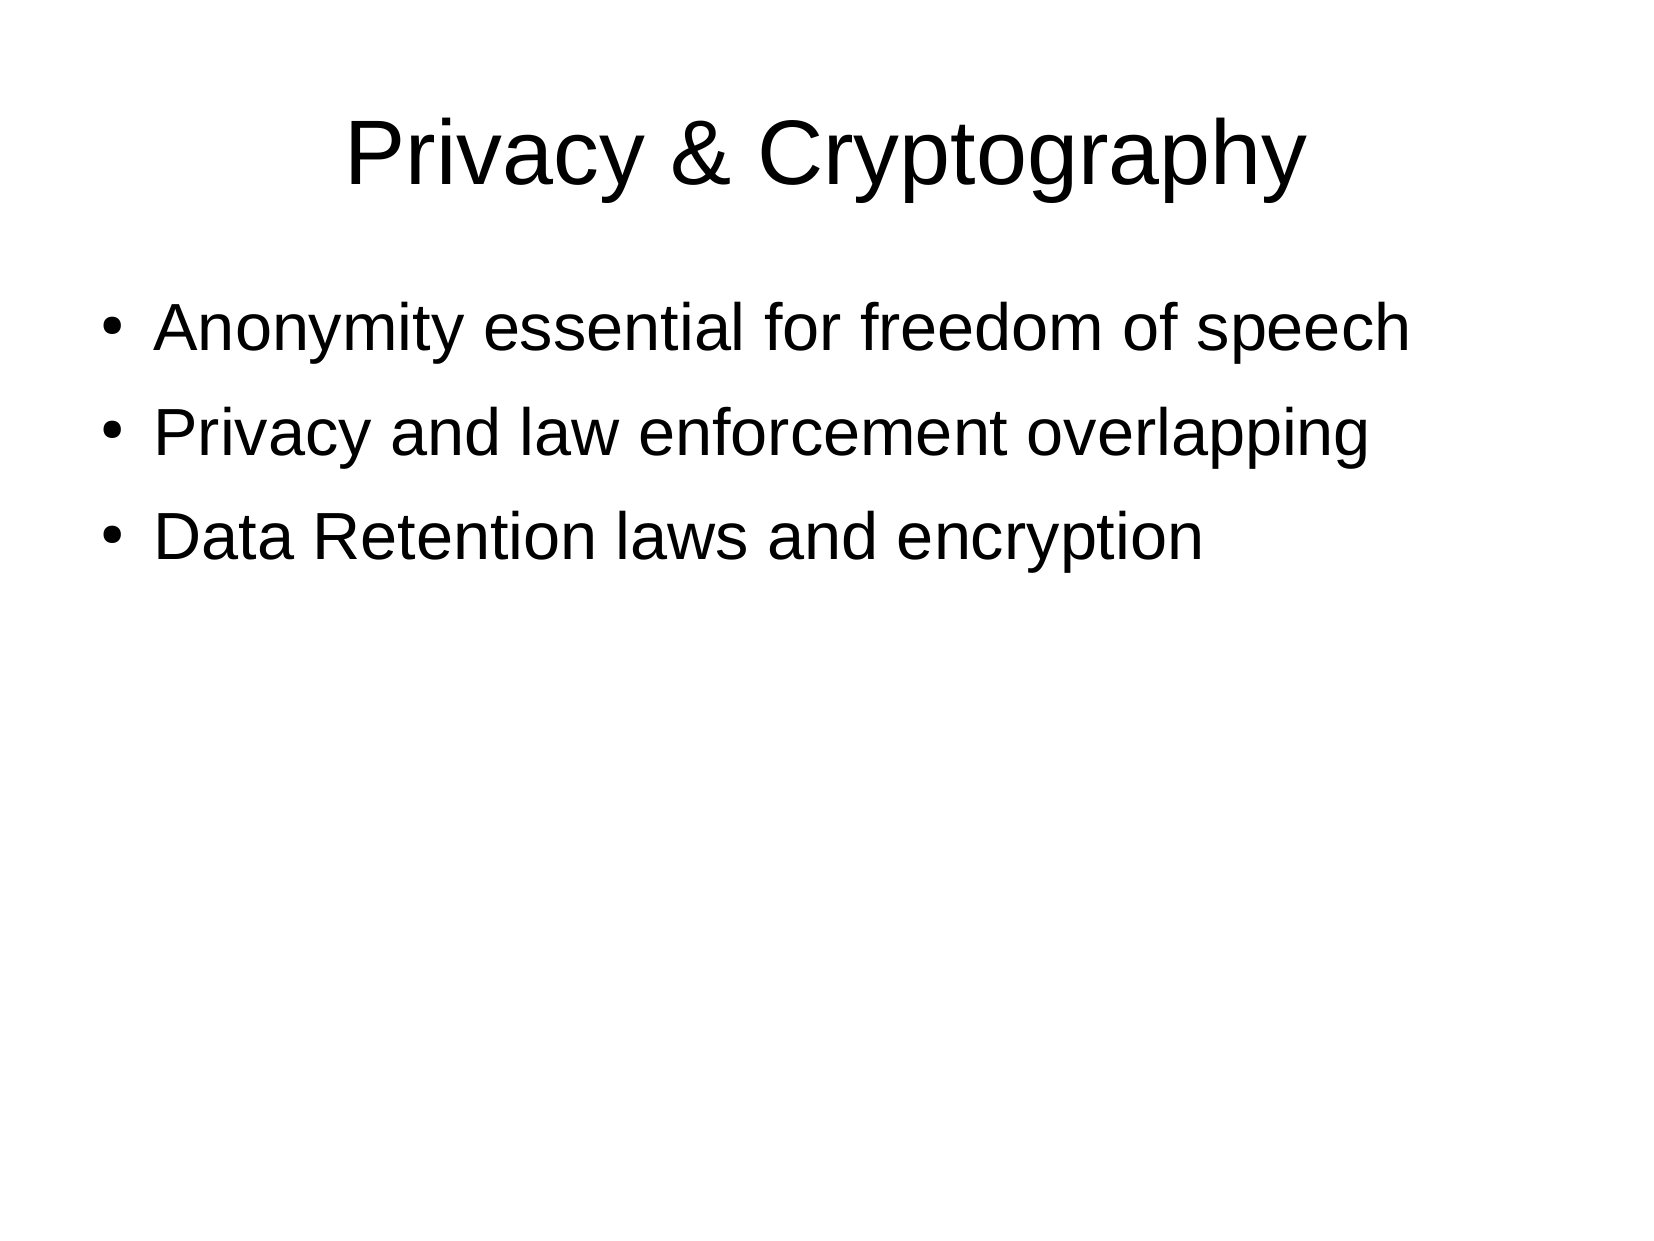

# Privacy & Cryptography
Anonymity essential for freedom of speech
Privacy and law enforcement overlapping
Data Retention laws and encryption